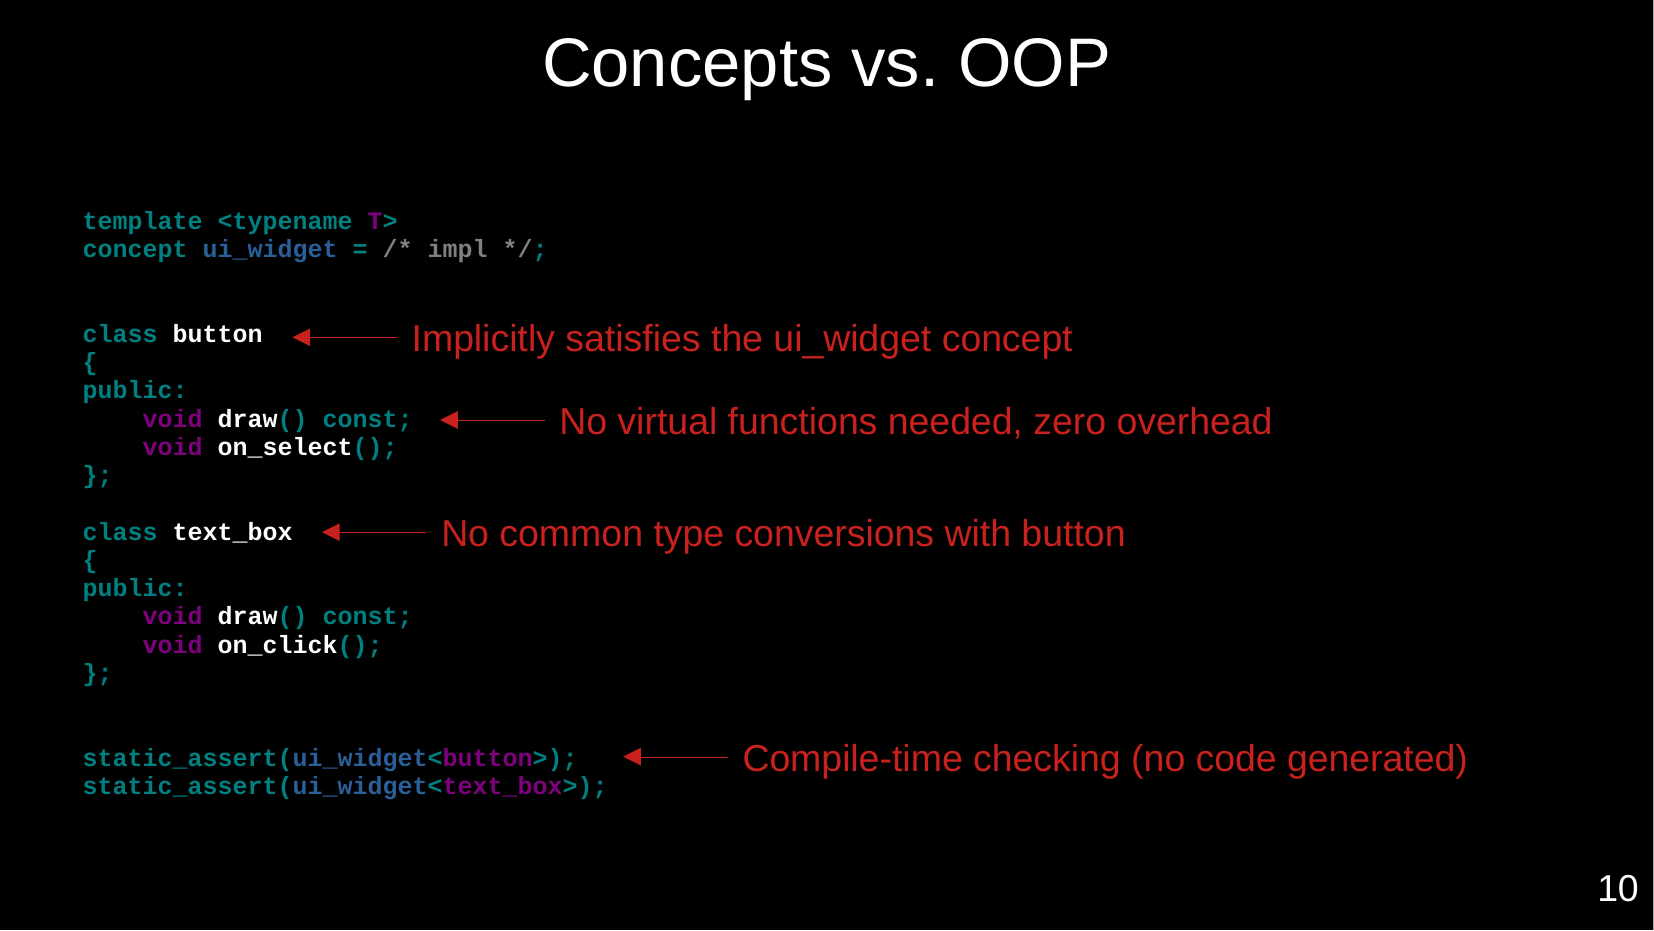

Concepts vs. OOP
# template <typename T>
concept ui_widget = /* impl */;
class button
{
public:
 void draw() const;
 void on_select();
};
class text_box
{
public:
 void draw() const;
 void on_click();
};
static_assert(ui_widget<button>);
static_assert(ui_widget<text_box>);
Implicitly satisfies the ui_widget concept
No virtual functions needed, zero overhead
No common type conversions with button
Compile-time checking (no code generated)